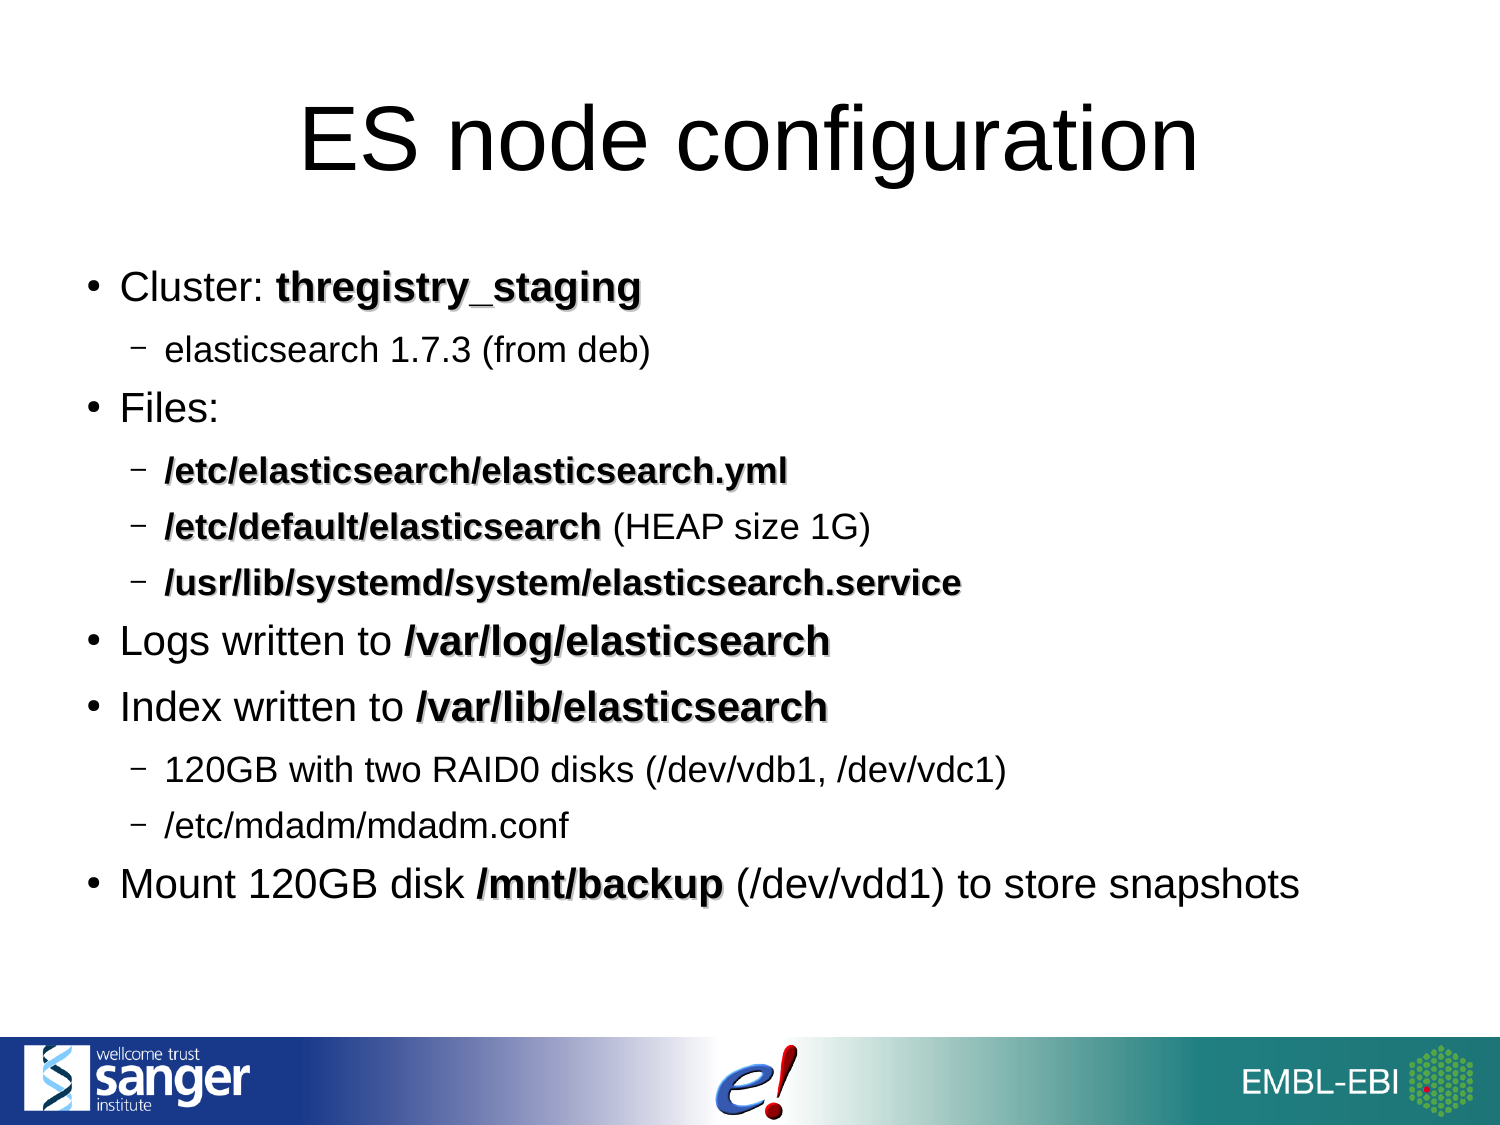

# ES node configuration
Cluster: thregistry_staging
elasticsearch 1.7.3 (from deb)
Files:
/etc/elasticsearch/elasticsearch.yml
/etc/default/elasticsearch (HEAP size 1G)
/usr/lib/systemd/system/elasticsearch.service
Logs written to /var/log/elasticsearch
Index written to /var/lib/elasticsearch
120GB with two RAID0 disks (/dev/vdb1, /dev/vdc1)
/etc/mdadm/mdadm.conf
Mount 120GB disk /mnt/backup (/dev/vdd1) to store snapshots